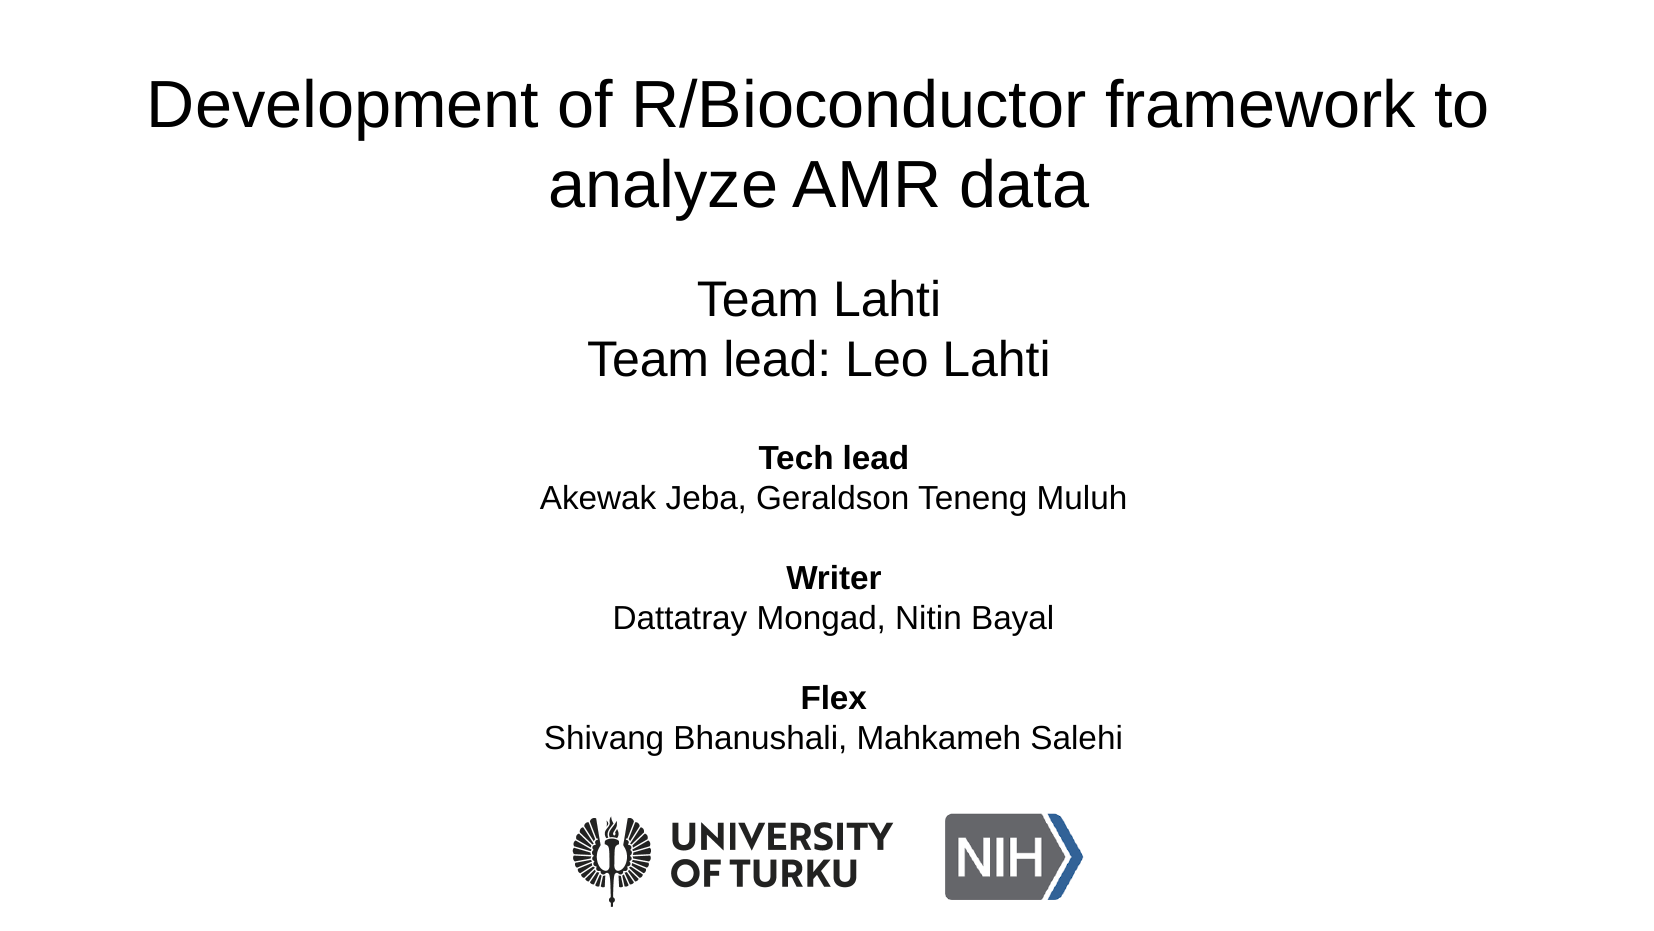

Development of R/Bioconductor framework to analyze AMR data
Team Lahti
Team lead: Leo Lahti
Tech lead
Akewak Jeba, Geraldson Teneng Muluh
Writer
Dattatray Mongad, Nitin Bayal
Flex
Shivang Bhanushali, Mahkameh Salehi